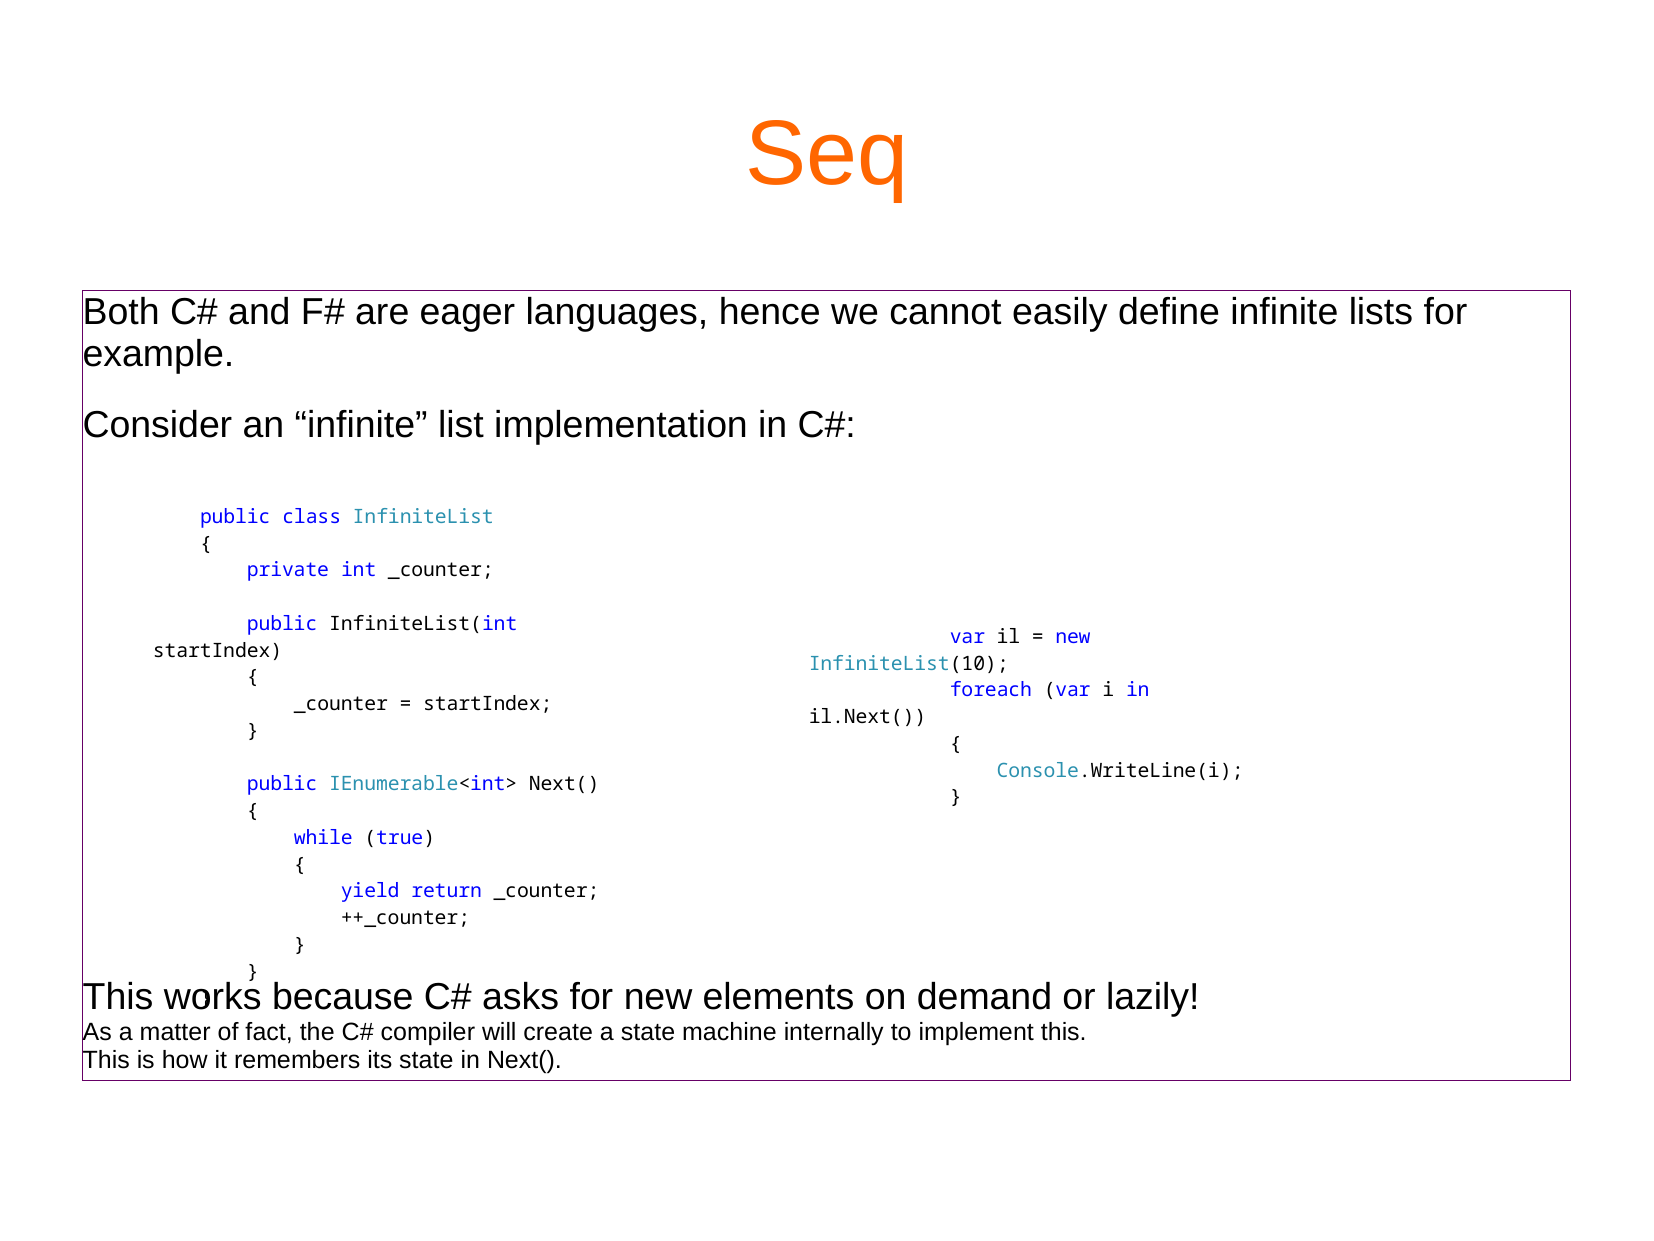

# Seq
Both C# and F# are eager languages, hence we cannot easily define infinite lists for example.
Consider an “infinite” list implementation in C#:
This works because C# asks for new elements on demand or lazily!
As a matter of fact, the C# compiler will create a state machine internally to implement this.
This is how it remembers its state in Next().
 public class InfiniteList
 {
 private int _counter;
 public InfiniteList(int startIndex)
 {
 _counter = startIndex;
 }
 public IEnumerable<int> Next()
 {
 while (true)
 {
 yield return _counter;
 ++_counter;
 }
 }
 }
 var il = new InfiniteList(10);
 foreach (var i in il.Next())
 {
 Console.WriteLine(i);
 }